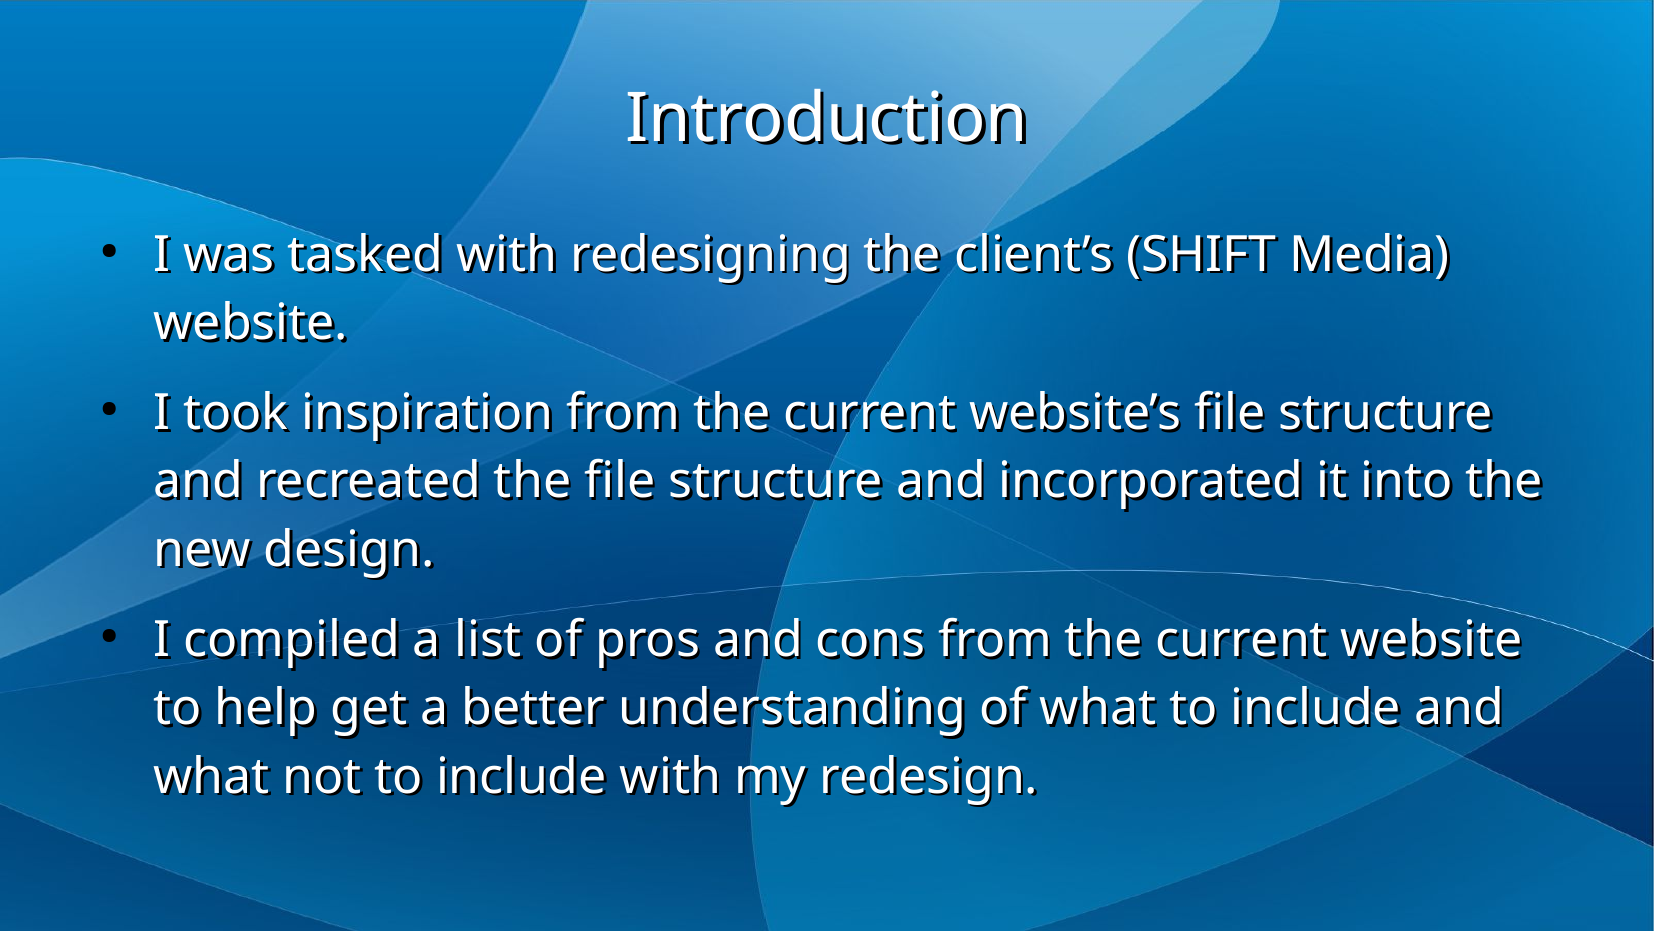

# Introduction
I was tasked with redesigning the client’s (SHIFT Media) website.
I took inspiration from the current website’s file structure and recreated the file structure and incorporated it into the new design.
I compiled a list of pros and cons from the current website to help get a better understanding of what to include and what not to include with my redesign.